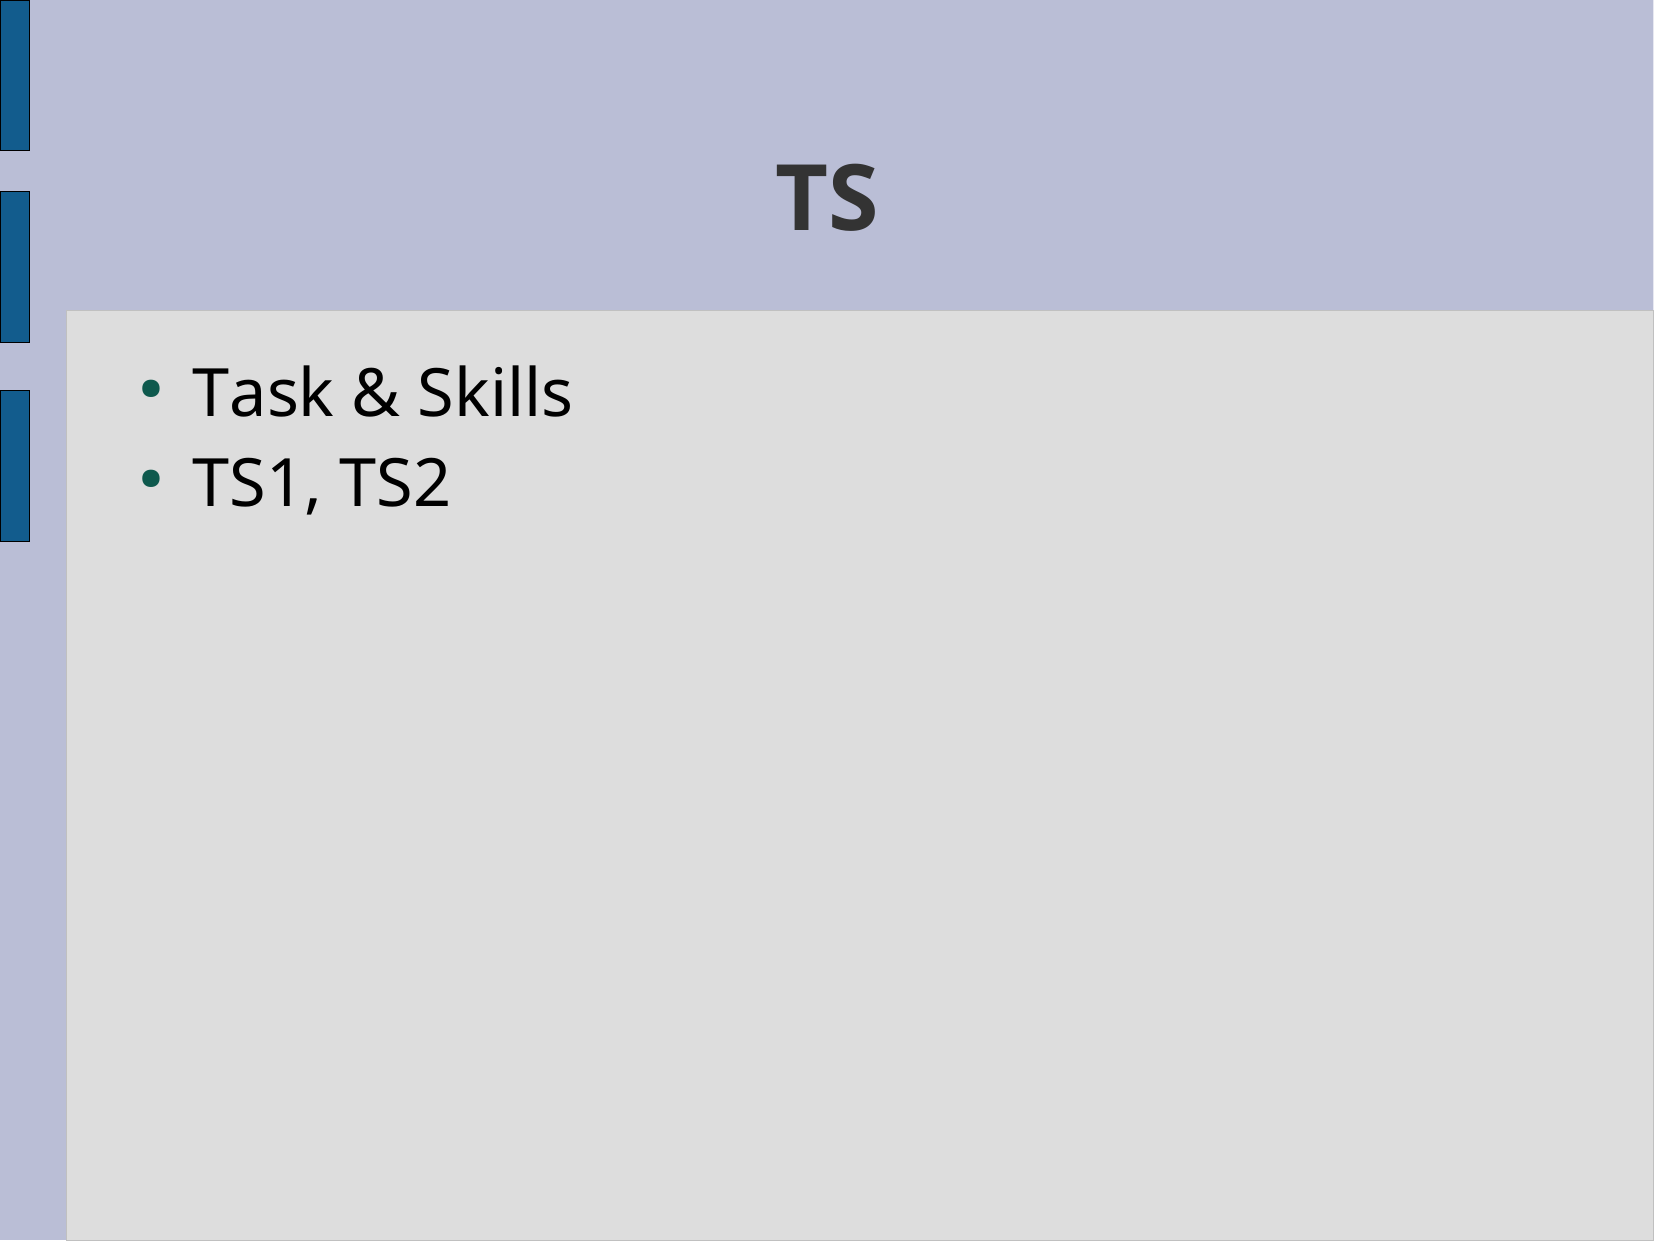

# TS
Task & Skills
TS1, TS2